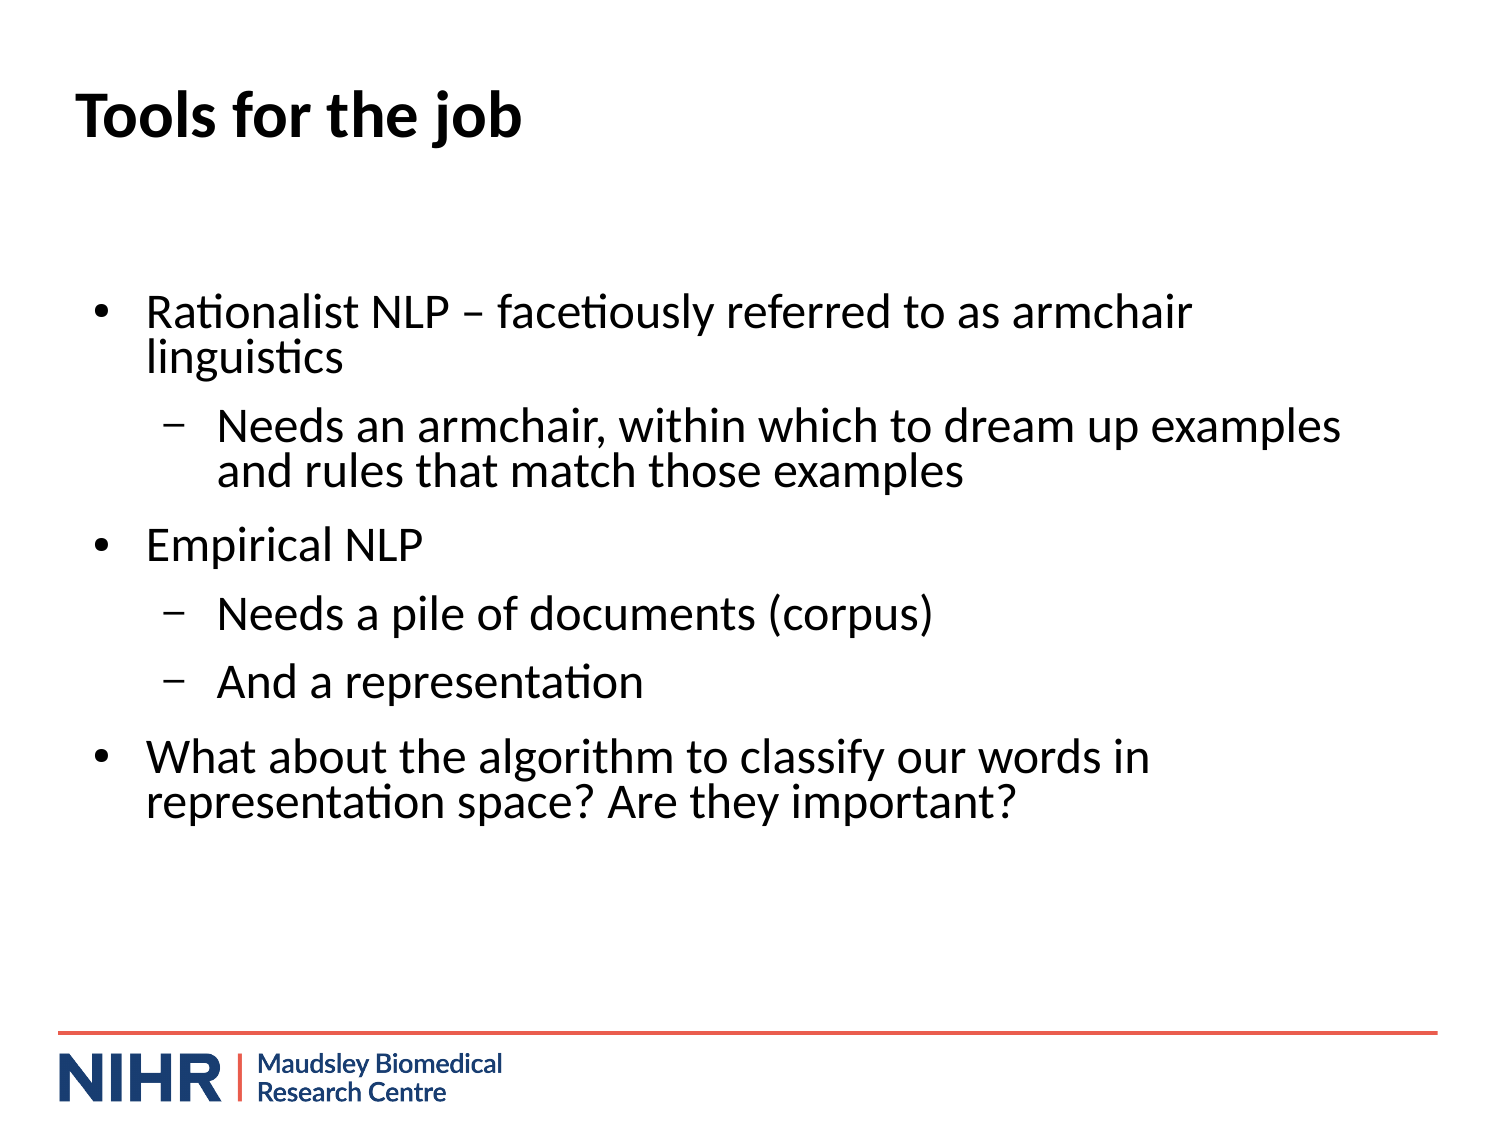

# Tools for the job
Rationalist NLP – facetiously referred to as armchair linguistics
Needs an armchair, within which to dream up examples and rules that match those examples
Empirical NLP
Needs a pile of documents (corpus)
And a representation
What about the algorithm to classify our words in representation space? Are they important?